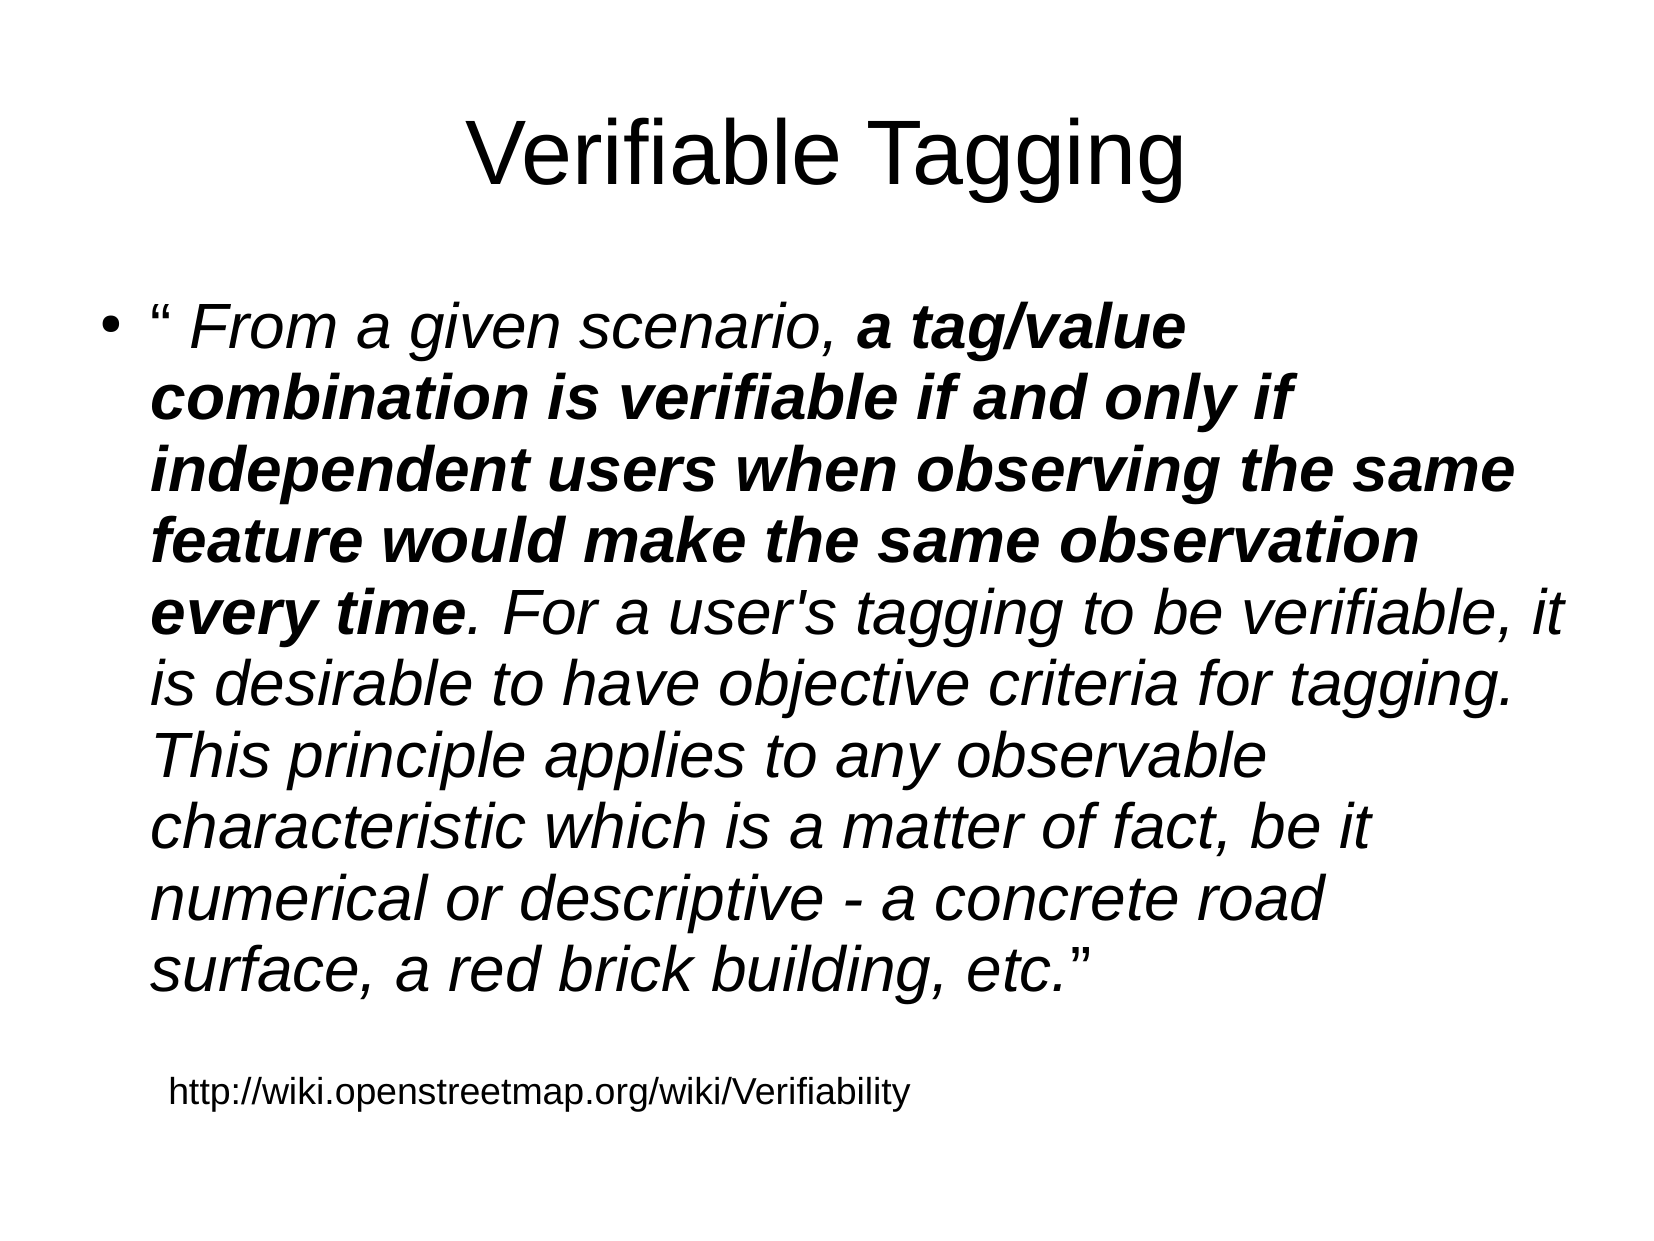

# Verifiable Tagging
“ From a given scenario, a tag/value combination is verifiable if and only if independent users when observing the same feature would make the same observation every time. For a user's tagging to be verifiable, it is desirable to have objective criteria for tagging. This principle applies to any observable characteristic which is a matter of fact, be it numerical or descriptive - a concrete road surface, a red brick building, etc.”
http://wiki.openstreetmap.org/wiki/Verifiability